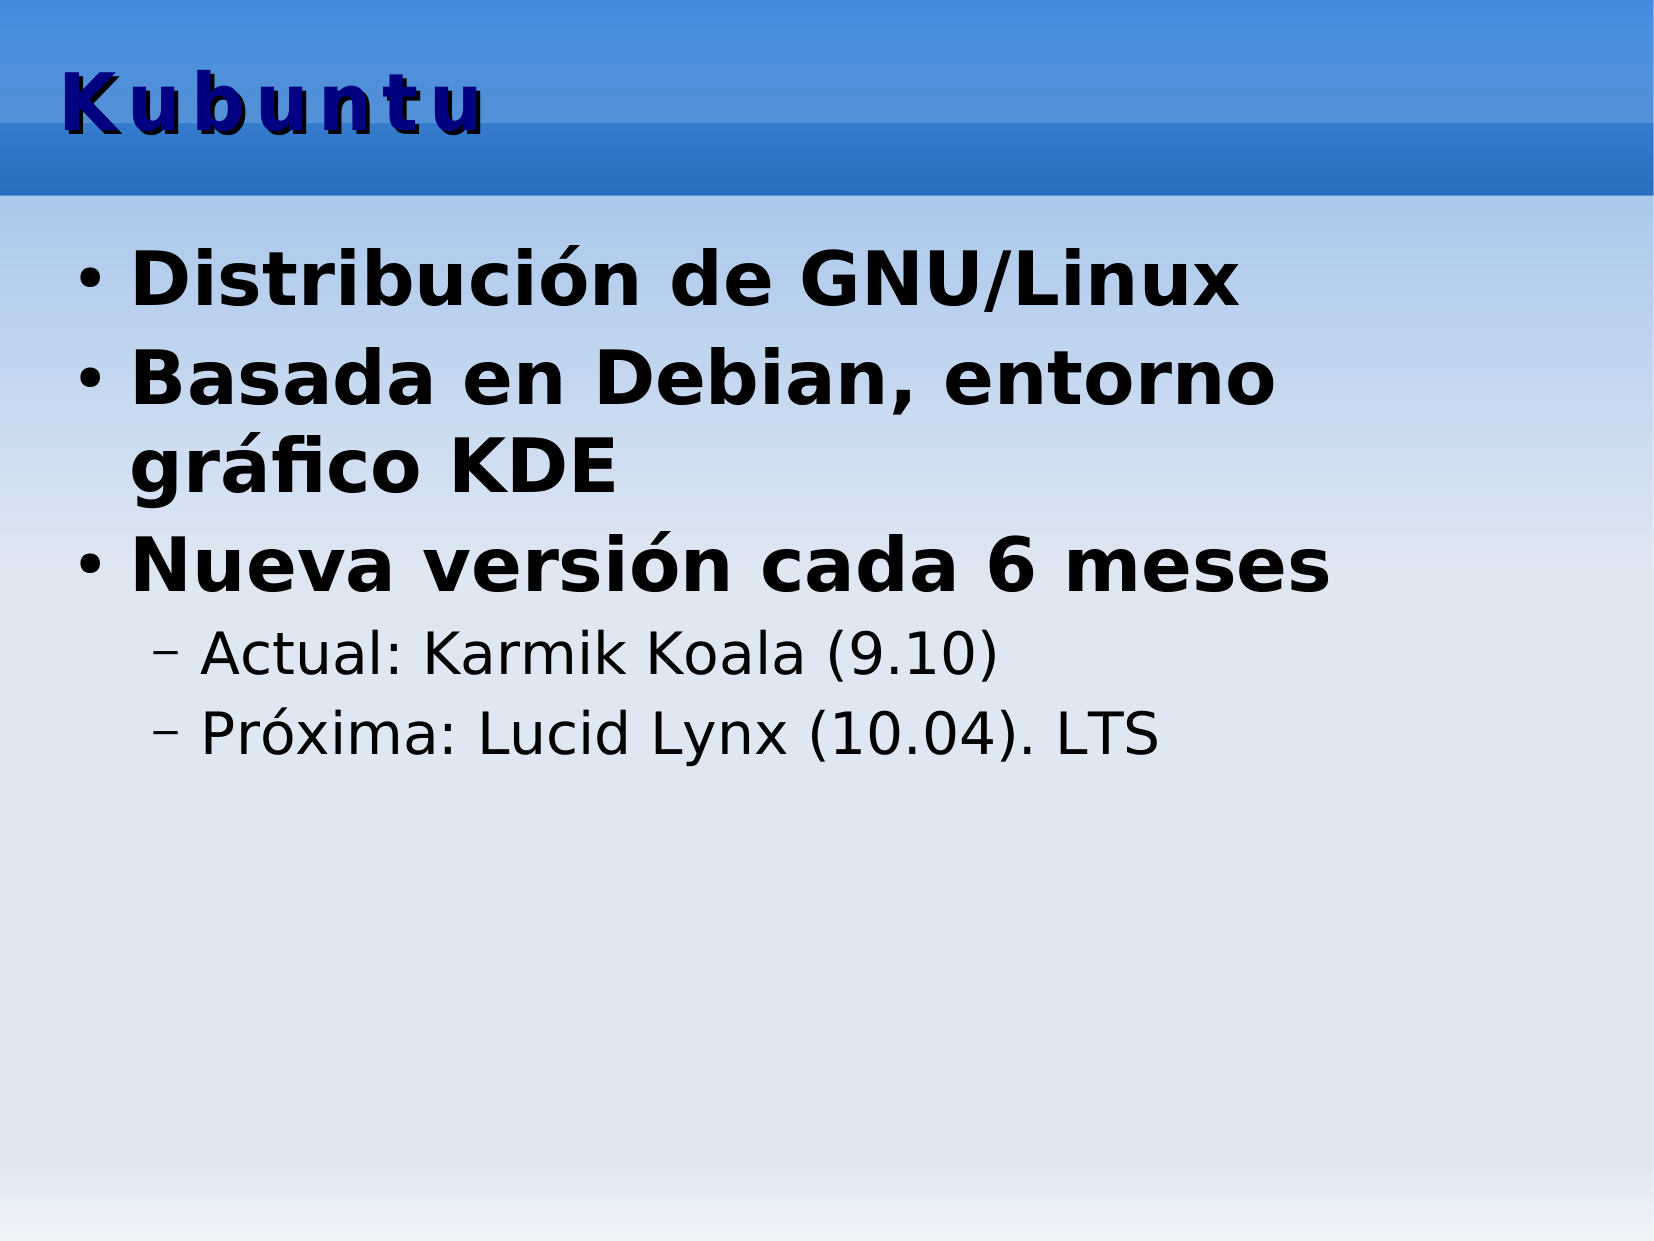

# Kubuntu
Distribución de GNU/Linux
Basada en Debian, entorno gráfico KDE
Nueva versión cada 6 meses
Actual: Karmik Koala (9.10)
Próxima: Lucid Lynx (10.04). LTS